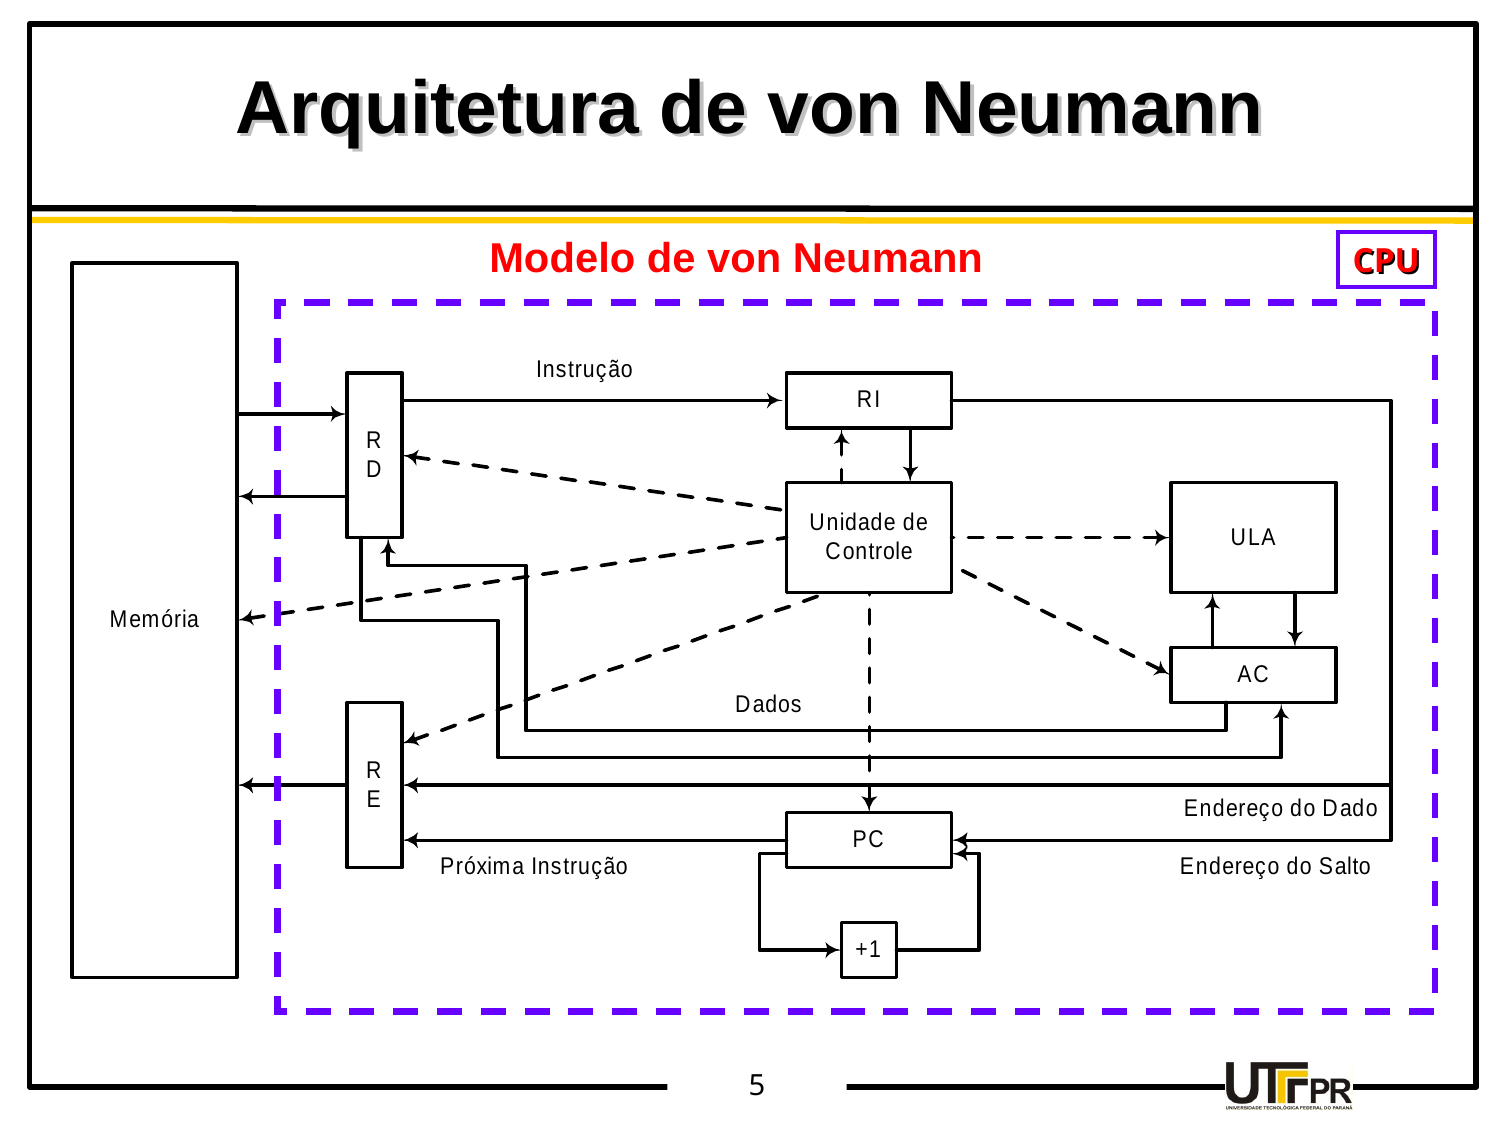

Arquitetura de von Neumann
# Modelo de von Neumann
CPU